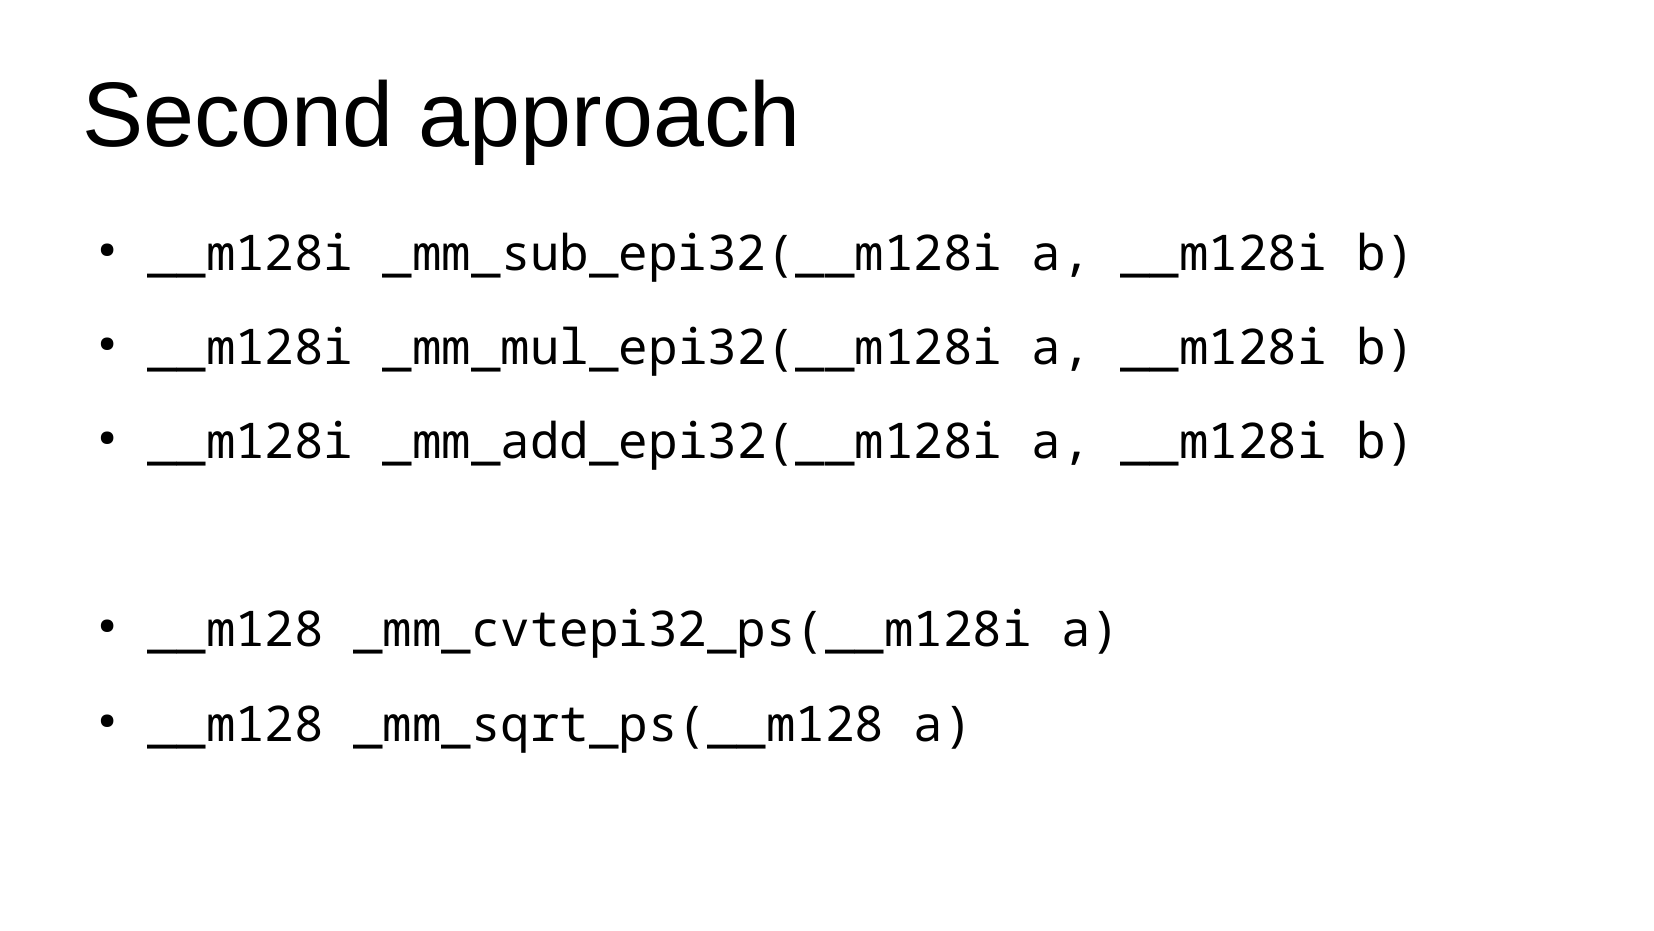

# Second approach
__m128i _mm_sub_epi32(__m128i a, __m128i b)
__m128i _mm_mul_epi32(__m128i a, __m128i b)
__m128i _mm_add_epi32(__m128i a, __m128i b)
__m128 _mm_cvtepi32_ps(__m128i a)
__m128 _mm_sqrt_ps(__m128 a)